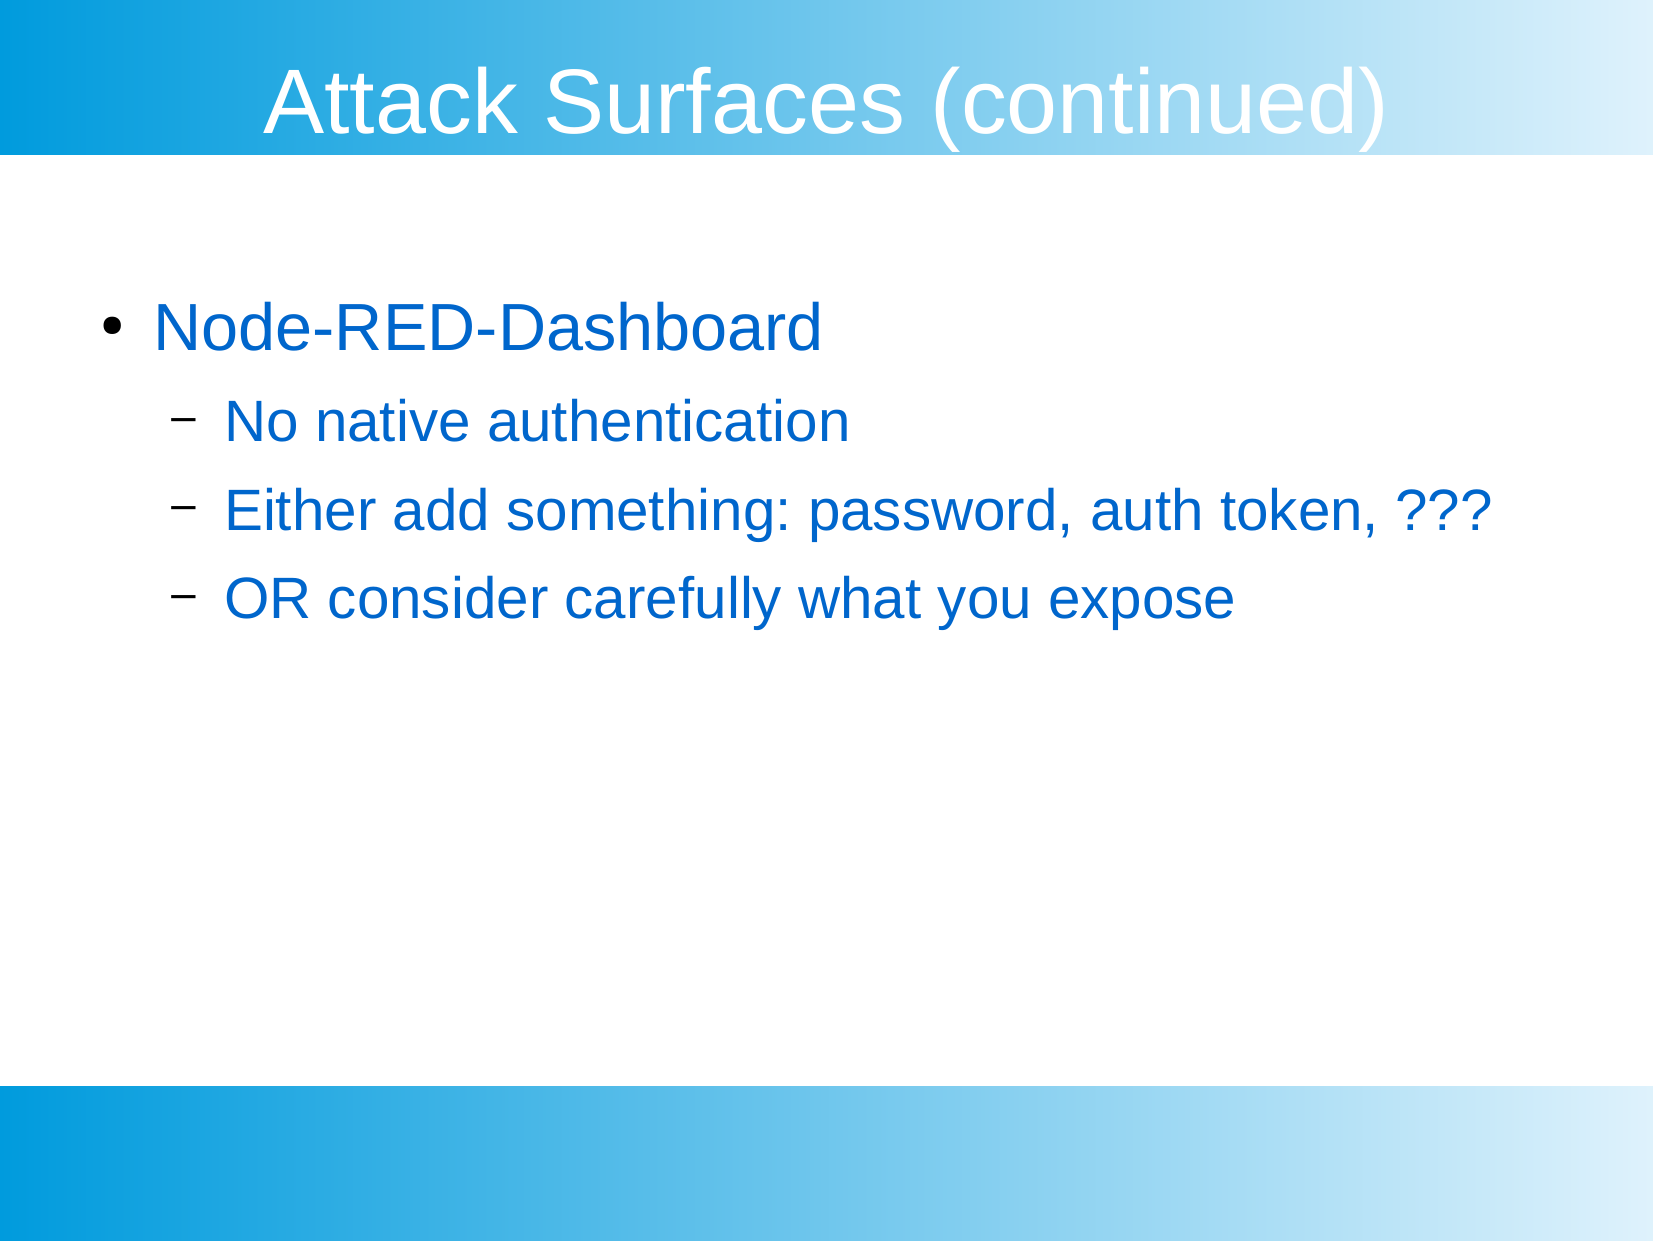

# Attack Surfaces (continued)
Node-RED-Dashboard
No native authentication
Either add something: password, auth token, ???
OR consider carefully what you expose